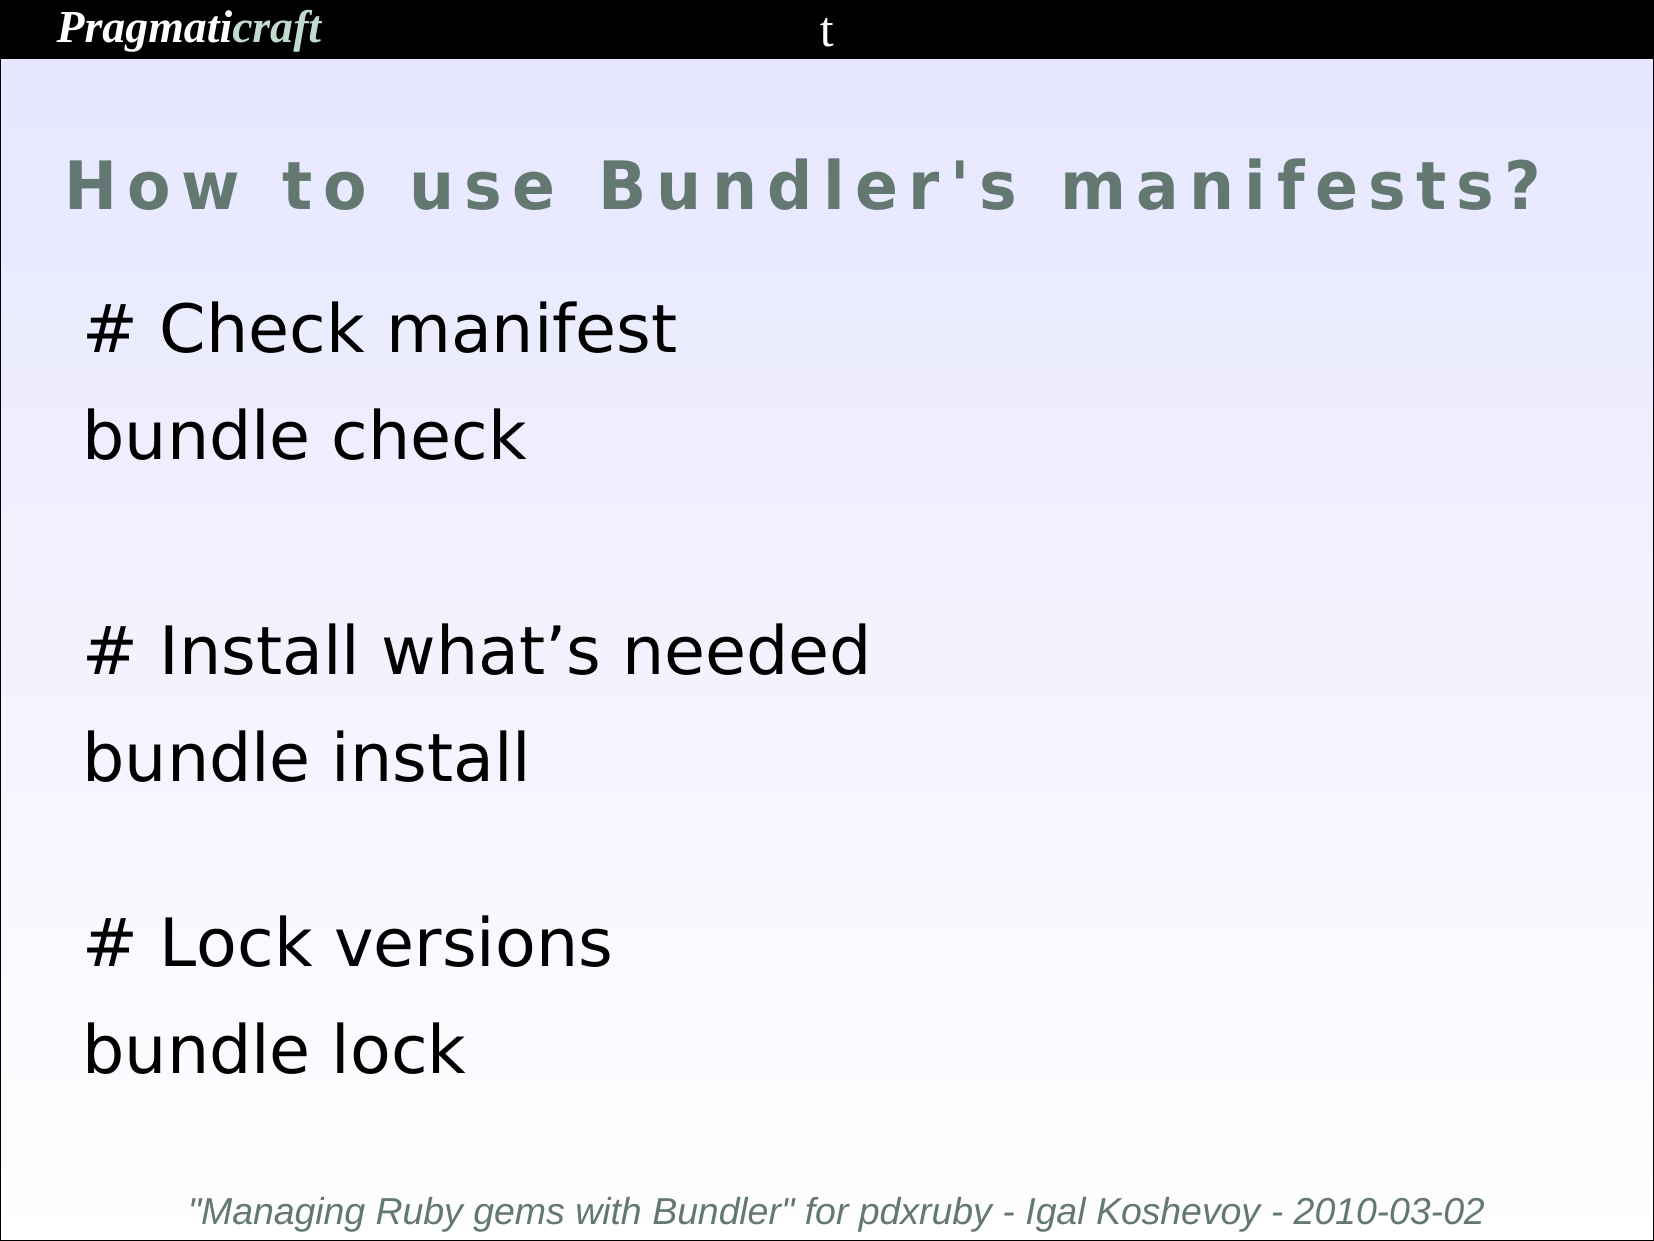

# How to use Bundler's manifests?
# Check manifest
bundle check
# Install what’s needed
bundle install
# Lock versions
bundle lock